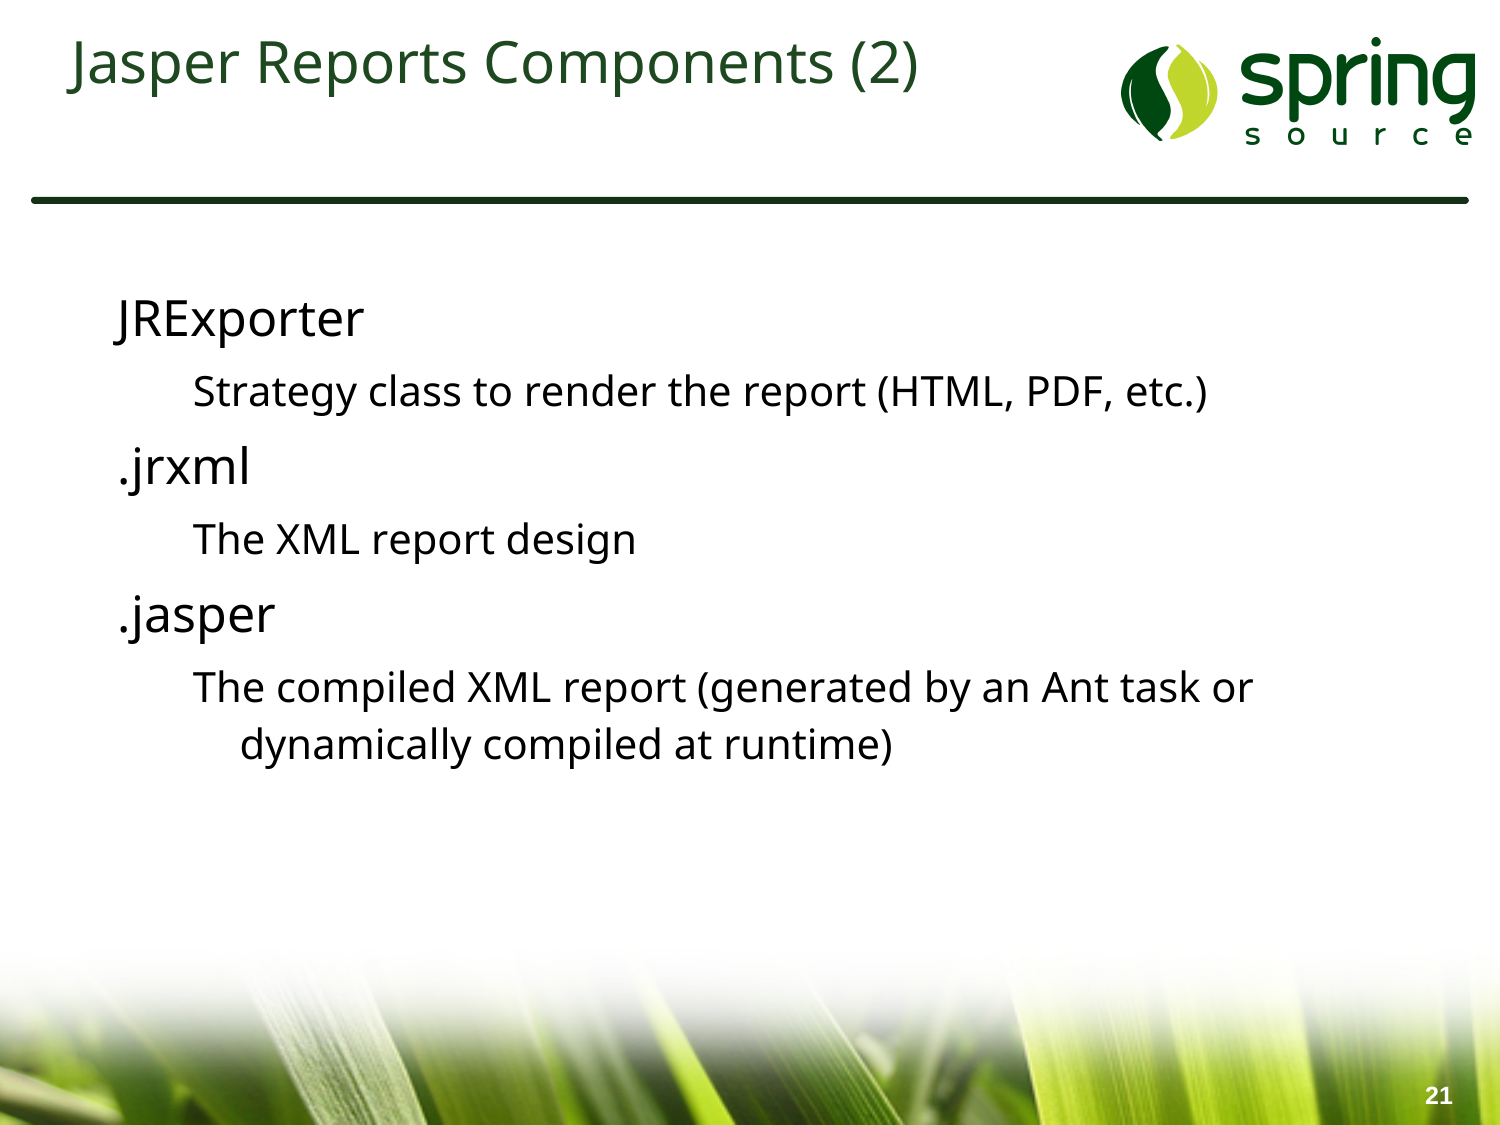

# Jasper Reports Components (2)
JRExporter
Strategy class to render the report (HTML, PDF, etc.)
.jrxml
The XML report design
.jasper
The compiled XML report (generated by an Ant task or dynamically compiled at runtime)